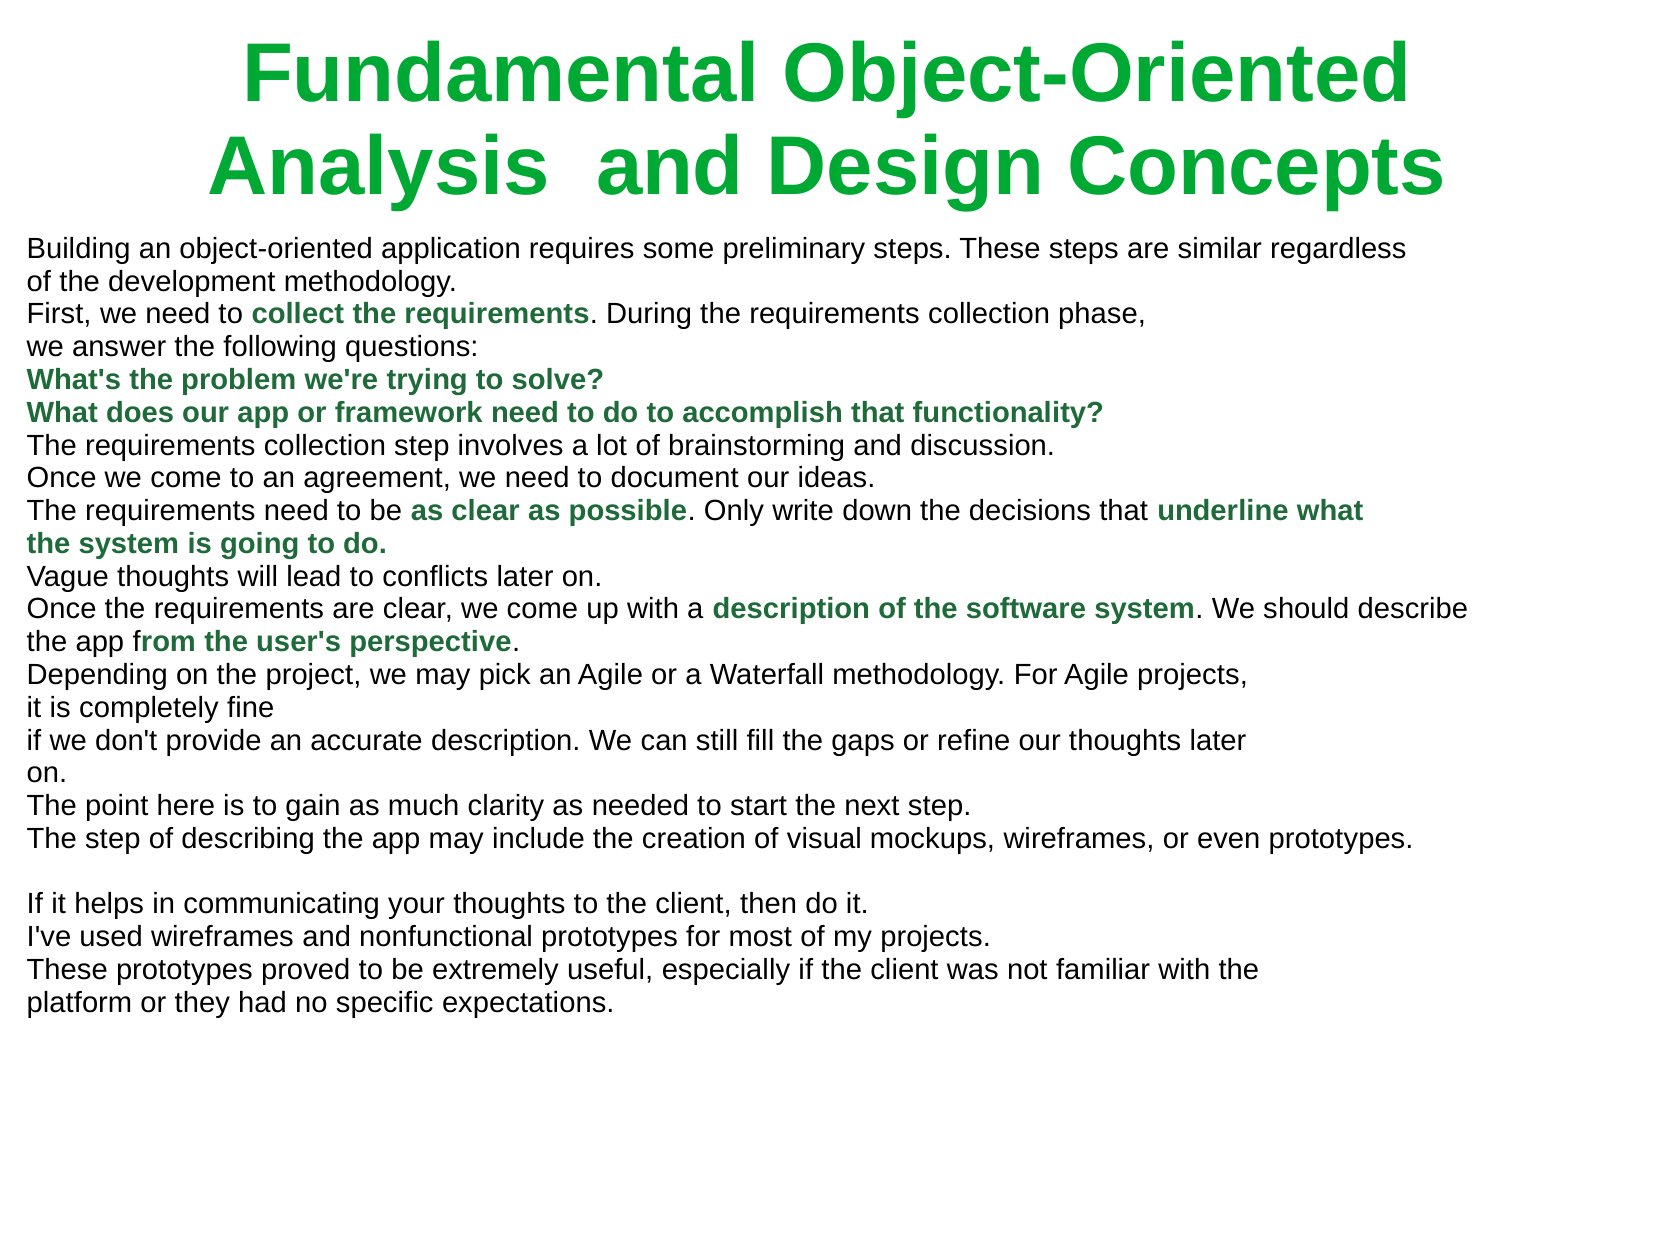

# Fundamental Object-Oriented Analysis and Design Concepts
Building an object-oriented application requires some preliminary steps. These steps are similar regardless
of the development methodology.
First, we need to collect the requirements. During the requirements collection phase,
we answer the following questions:
What's the problem we're trying to solve?
What does our app or framework need to do to accomplish that functionality?
The requirements collection step involves a lot of brainstorming and discussion.
Once we come to an agreement, we need to document our ideas.
The requirements need to be as clear as possible. Only write down the decisions that underline what
the system is going to do.
Vague thoughts will lead to conflicts later on.
Once the requirements are clear, we come up with a description of the software system. We should describe
the app from the user's perspective.
Depending on the project, we may pick an Agile or a Waterfall methodology. For Agile projects,
it is completely fine
if we don't provide an accurate description. We can still fill the gaps or refine our thoughts later
on.
The point here is to gain as much clarity as needed to start the next step.
The step of describing the app may include the creation of visual mockups, wireframes, or even prototypes.
If it helps in communicating your thoughts to the client, then do it.
I've used wireframes and nonfunctional prototypes for most of my projects.
These prototypes proved to be extremely useful, especially if the client was not familiar with the
platform or they had no specific expectations.